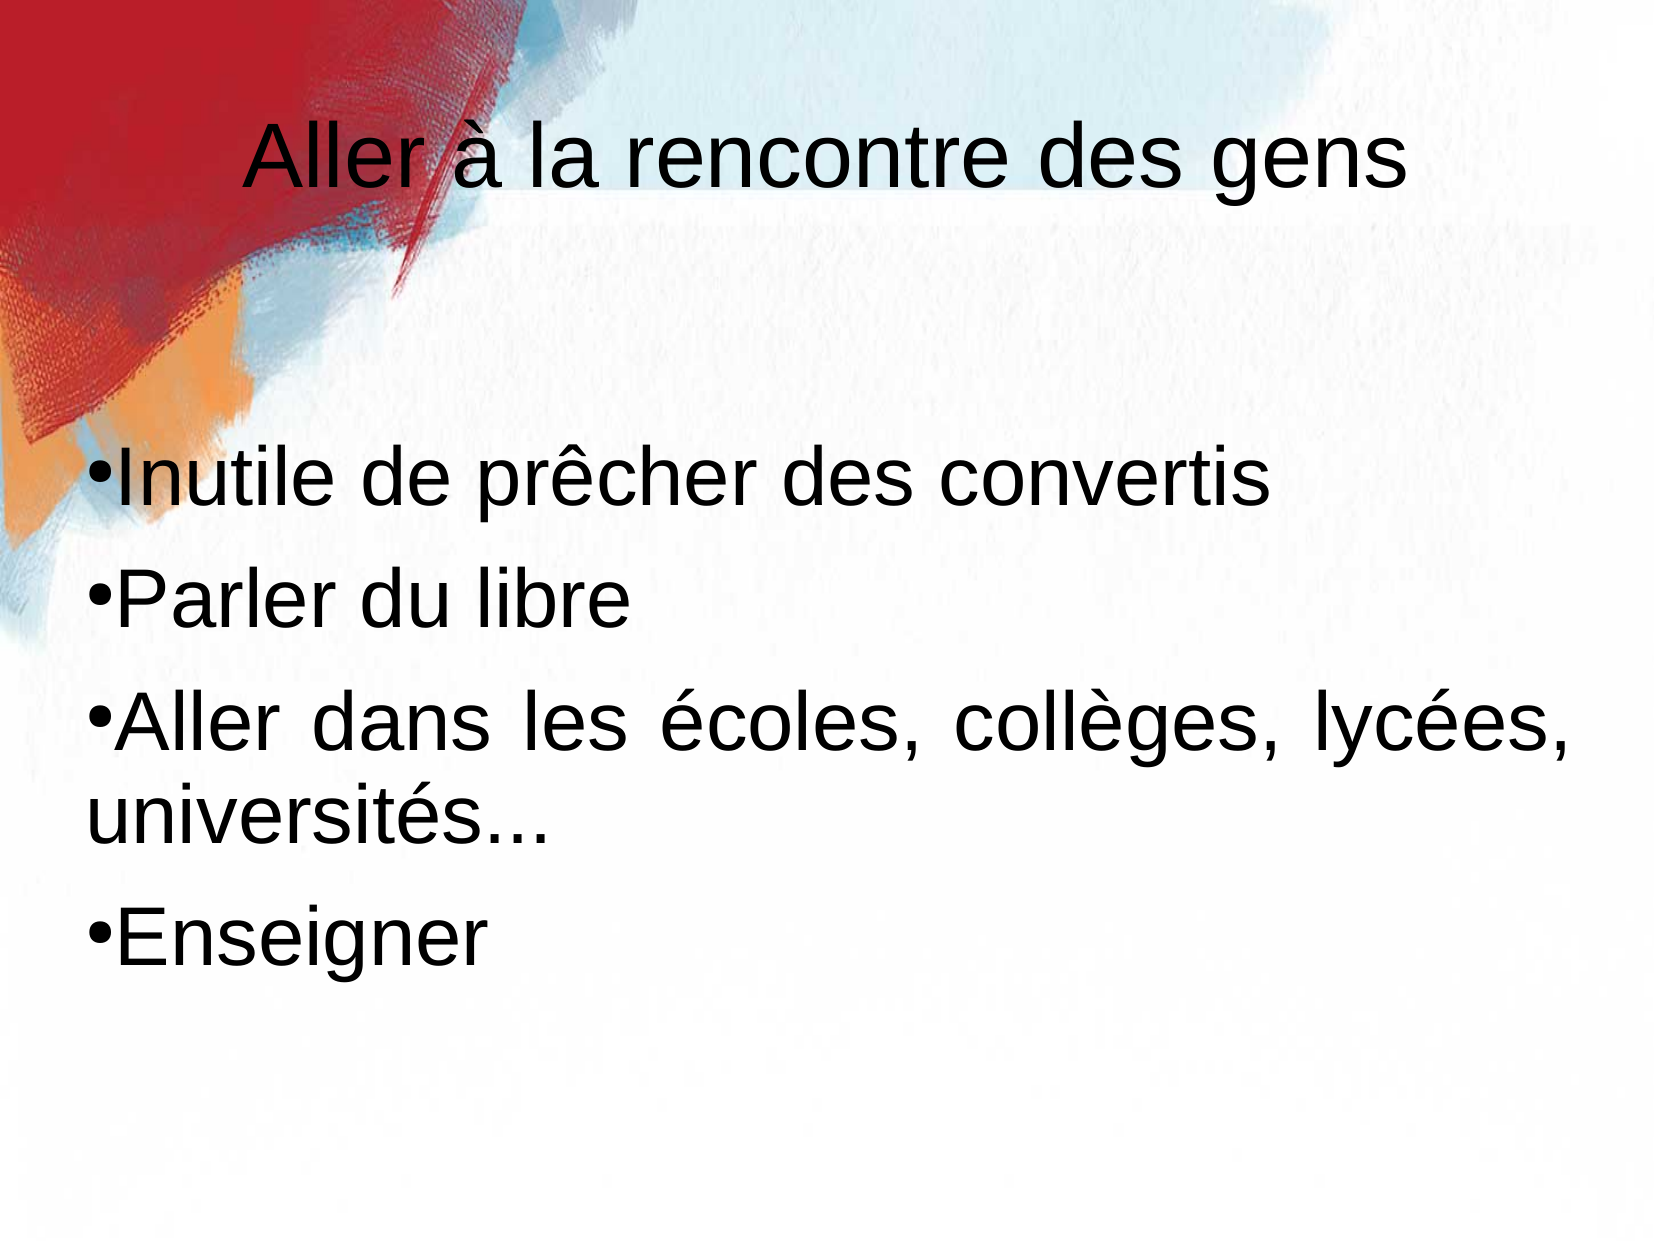

# Aller à la rencontre des gens
Inutile de prêcher des convertis
Parler du libre
Aller dans les écoles, collèges, lycées, universités...
Enseigner